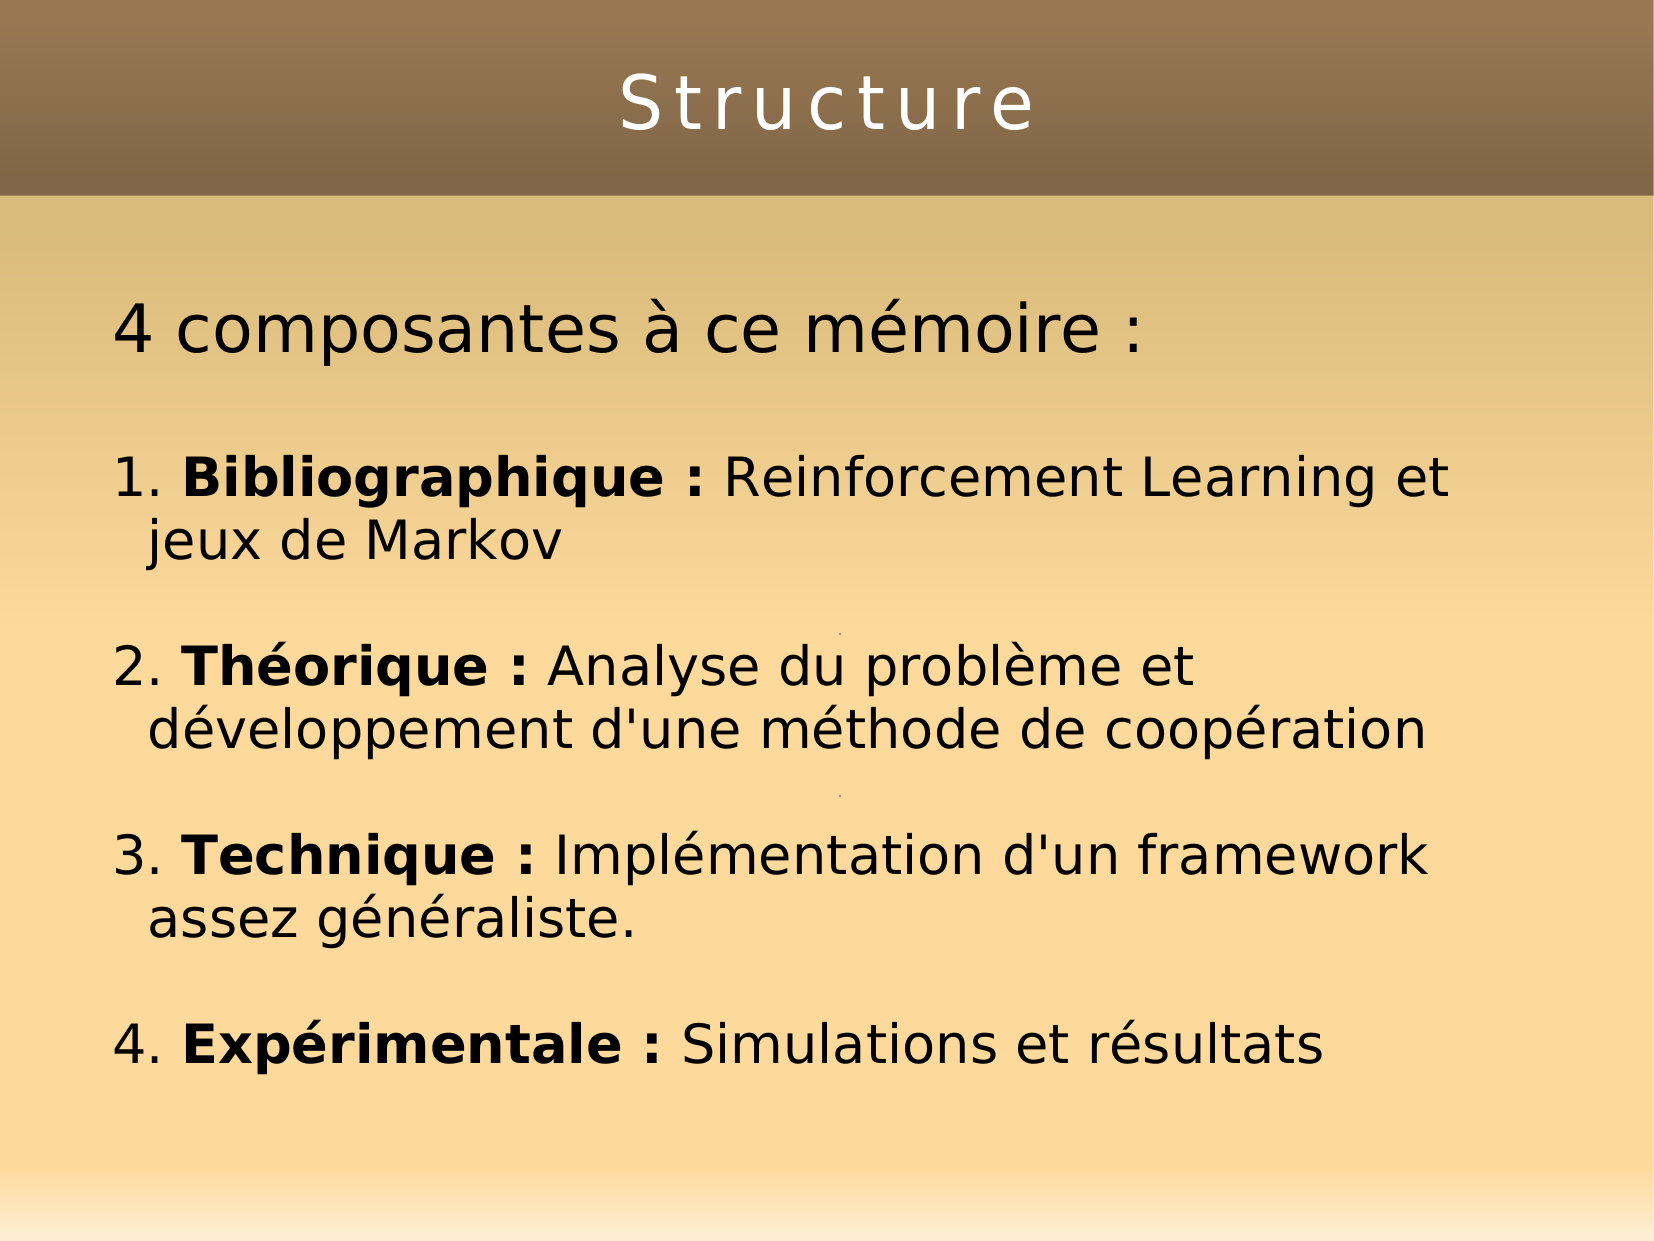

# Structure
4 composantes à ce mémoire :
1. Bibliographique : Reinforcement Learning et jeux de Markov
2. Théorique : Analyse du problème et développement d'une méthode de coopération
3. Technique : Implémentation d'un framework assez généraliste.
4. Expérimentale : Simulations et résultats